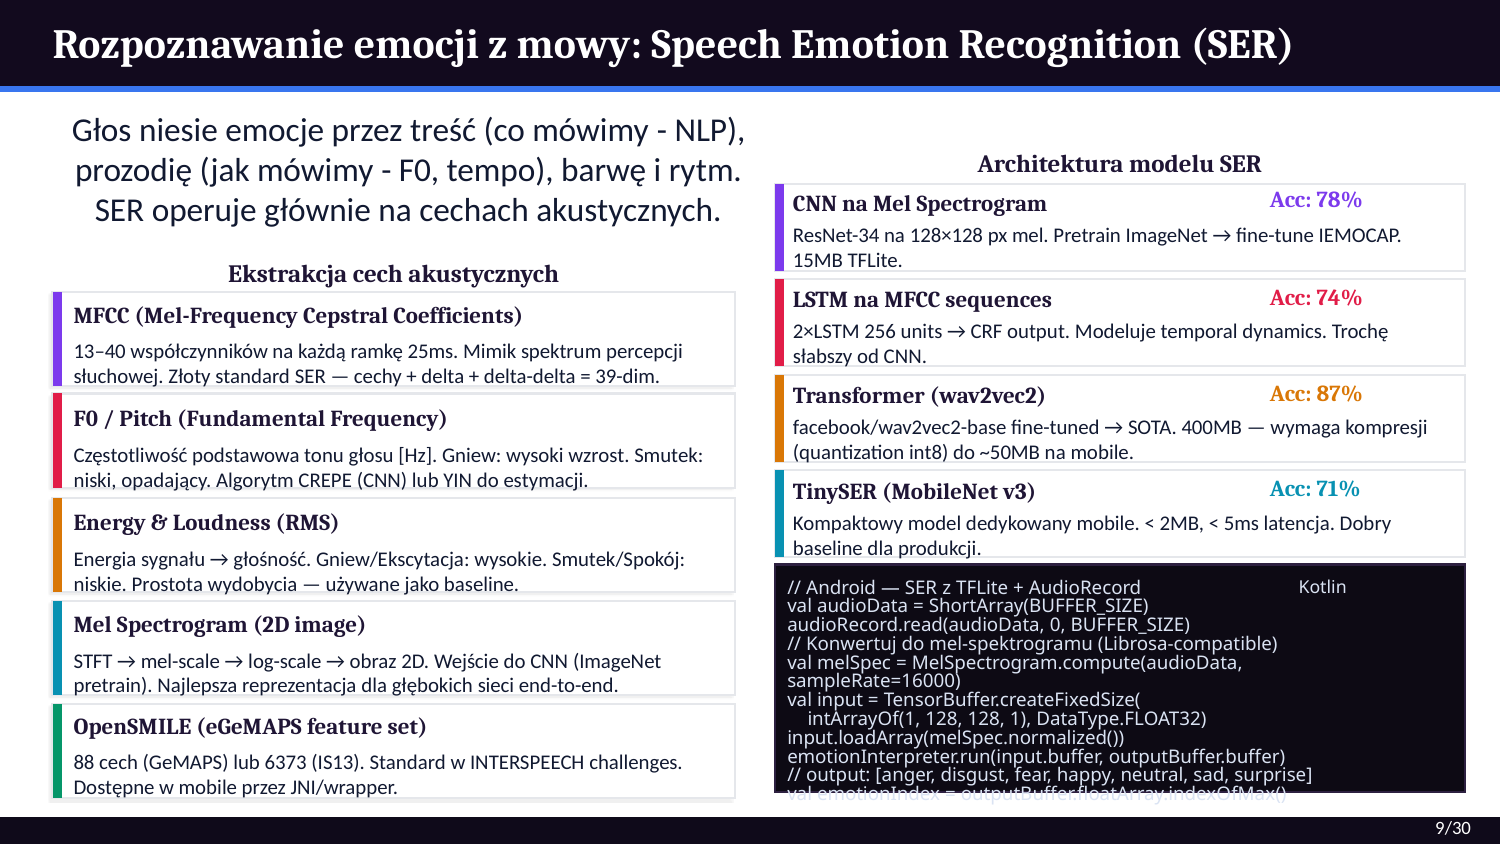

Rozpoznawanie emocji z mowy: Speech Emotion Recognition (SER)
Głos niesie emocje przez treść (co mówimy - NLP), prozodię (jak mówimy - F0, tempo), barwę i rytm. SER operuje głównie na cechach akustycznych.
Architektura modelu SER
Acc: 78%
CNN na Mel Spectrogram
ResNet-34 na 128×128 px mel. Pretrain ImageNet → fine-tune IEMOCAP. 15MB TFLite.
Ekstrakcja cech akustycznych
Acc: 74%
LSTM na MFCC sequences
MFCC (Mel-Frequency Cepstral Coefficients)
13–40 współczynników na każdą ramkę 25ms. Mimik spektrum percepcji słuchowej. Złoty standard SER — cechy + delta + delta-delta = 39-dim.
2×LSTM 256 units → CRF output. Modeluje temporal dynamics. Trochę słabszy od CNN.
Acc: 87%
Transformer (wav2vec2)
F0 / Pitch (Fundamental Frequency)
Częstotliwość podstawowa tonu głosu [Hz]. Gniew: wysoki wzrost. Smutek: niski, opadający. Algorytm CREPE (CNN) lub YIN do estymacji.
facebook/wav2vec2-base fine-tuned → SOTA. 400MB — wymaga kompresji (quantization int8) do ~50MB na mobile.
Acc: 71%
TinySER (MobileNet v3)
Energy & Loudness (RMS)
Energia sygnału → głośność. Gniew/Ekscytacja: wysokie. Smutek/Spokój: niskie. Prostota wydobycia — używane jako baseline.
Kompaktowy model dedykowany mobile. < 2MB, < 5ms latencja. Dobry baseline dla produkcji.
Kotlin
// Android — SER z TFLite + AudioRecord
val audioData = ShortArray(BUFFER_SIZE)
audioRecord.read(audioData, 0, BUFFER_SIZE)
// Konwertuj do mel-spektrogramu (Librosa-compatible)
val melSpec = MelSpectrogram.compute(audioData, sampleRate=16000)
val input = TensorBuffer.createFixedSize(
 intArrayOf(1, 128, 128, 1), DataType.FLOAT32)
input.loadArray(melSpec.normalized())
emotionInterpreter.run(input.buffer, outputBuffer.buffer)
// output: [anger, disgust, fear, happy, neutral, sad, surprise]
val emotionIndex = outputBuffer.floatArray.indexOfMax()
Mel Spectrogram (2D image)
STFT → mel-scale → log-scale → obraz 2D. Wejście do CNN (ImageNet pretrain). Najlepsza reprezentacja dla głębokich sieci end-to-end.
OpenSMILE (eGeMAPS feature set)
88 cech (GeMAPS) lub 6373 (IS13). Standard w INTERSPEECH challenges. Dostępne w mobile przez JNI/wrapper.